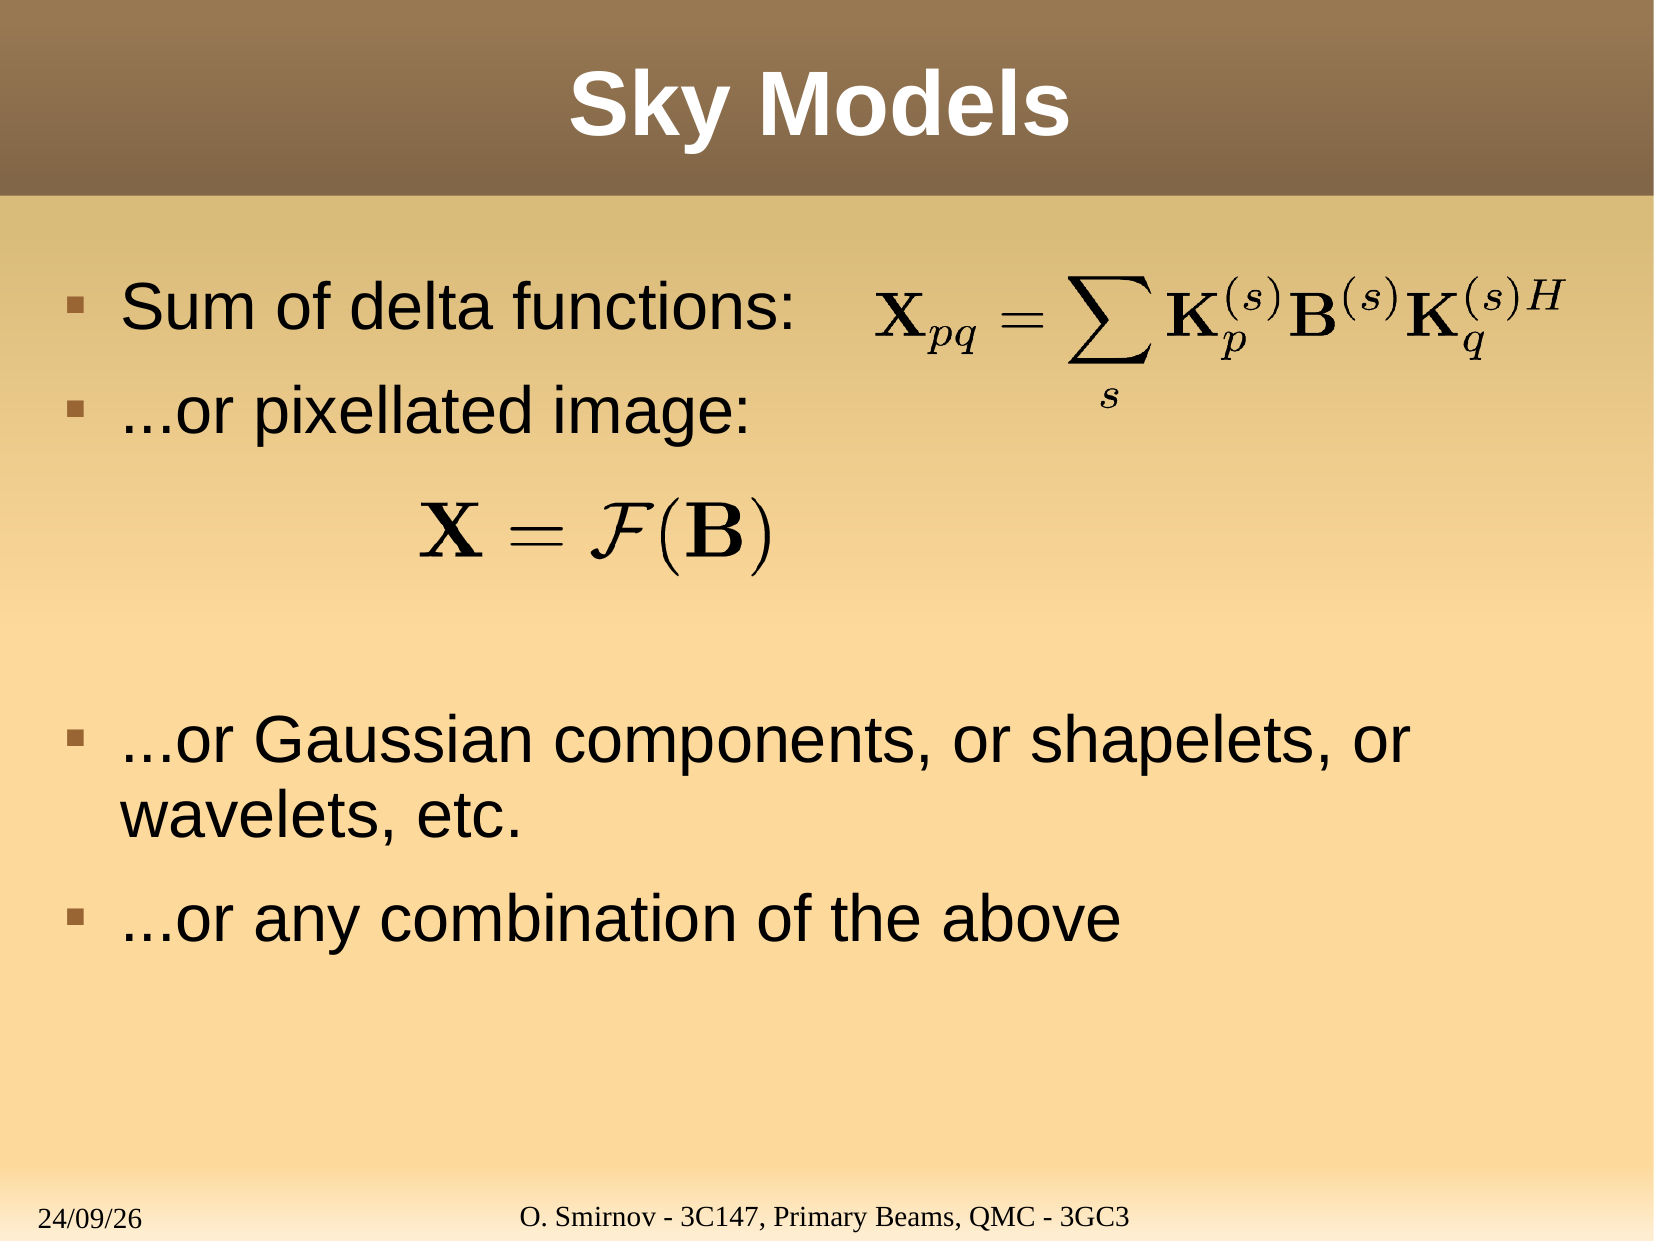

# Sky Models
Sum of delta functions:
...or pixellated image:
...or Gaussian components, or shapelets, or wavelets, etc.
...or any combination of the above
O. Smirnov - 3C147, Primary Beams, QMC - 3GC3